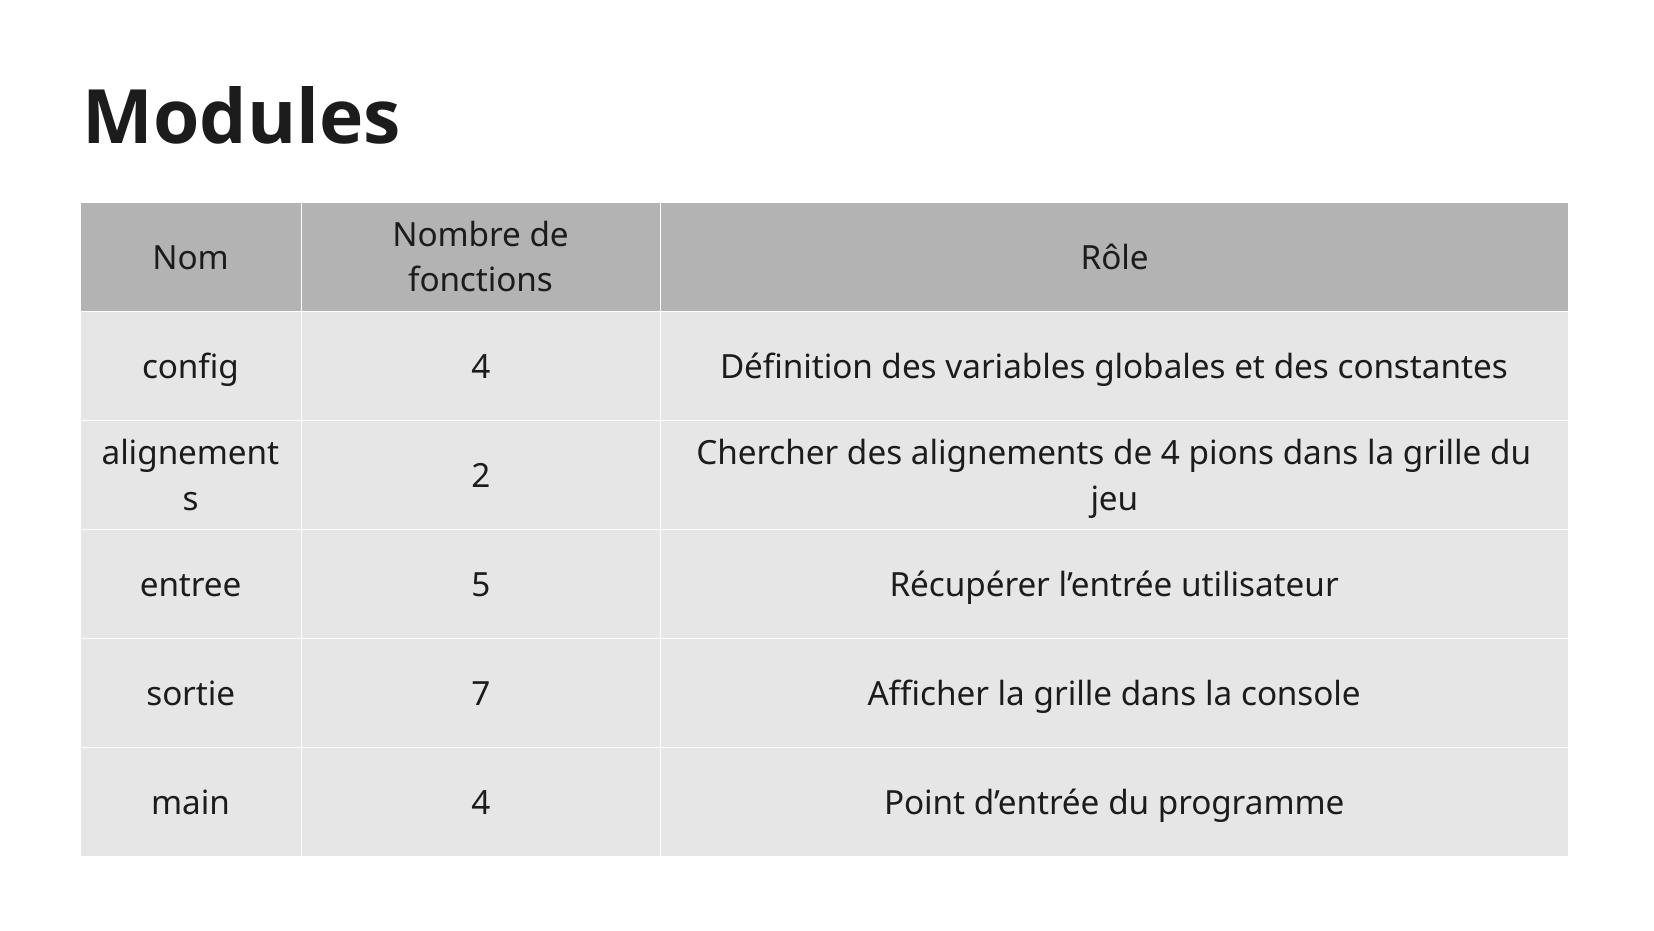

# Modules
| Nom | Nombre de fonctions | Rôle |
| --- | --- | --- |
| config | 4 | Définition des variables globales et des constantes |
| alignements | 2 | Chercher des alignements de 4 pions dans la grille du jeu |
| entree | 5 | Récupérer l’entrée utilisateur |
| sortie | 7 | Afficher la grille dans la console |
| main | 4 | Point d’entrée du programme |